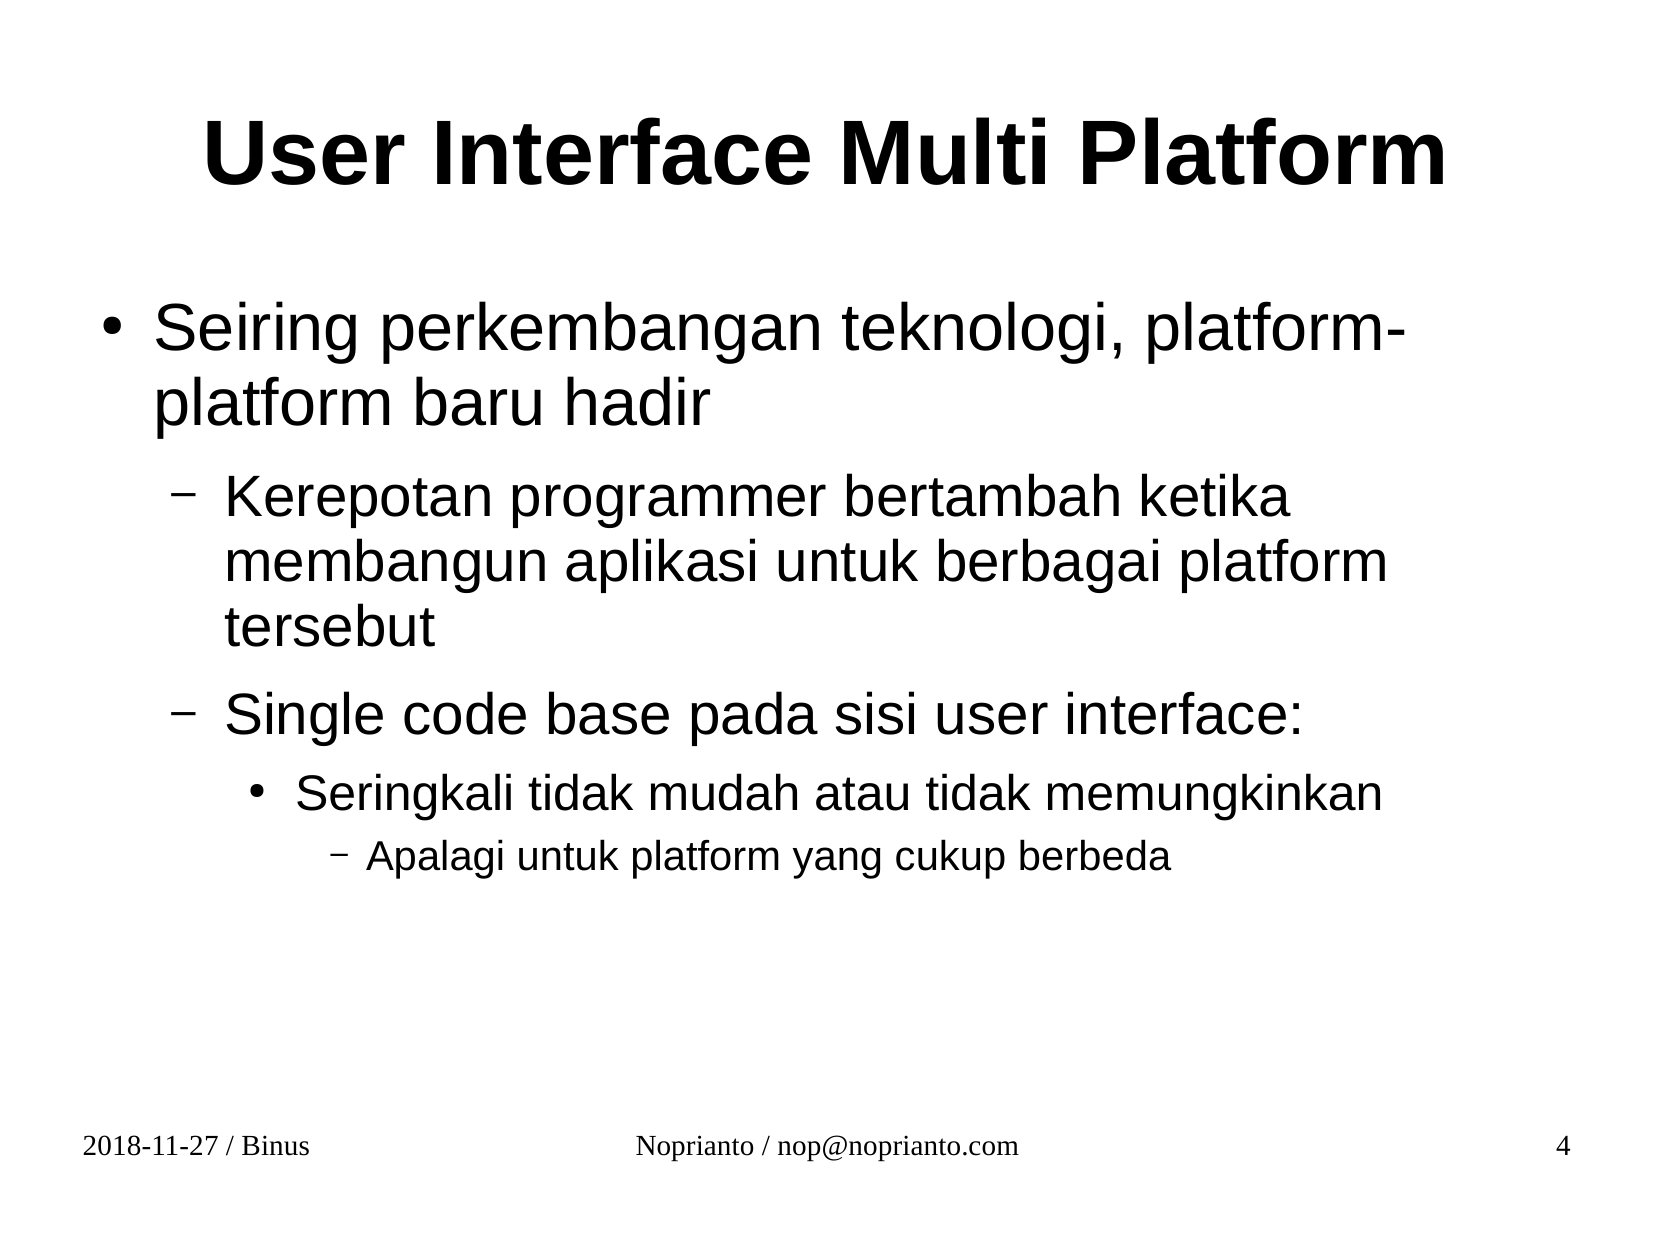

# User Interface Multi Platform
Seiring perkembangan teknologi, platform-platform baru hadir
Kerepotan programmer bertambah ketika membangun aplikasi untuk berbagai platform tersebut
Single code base pada sisi user interface:
Seringkali tidak mudah atau tidak memungkinkan
Apalagi untuk platform yang cukup berbeda
2018-11-27 / Binus
Noprianto / nop@noprianto.com
4